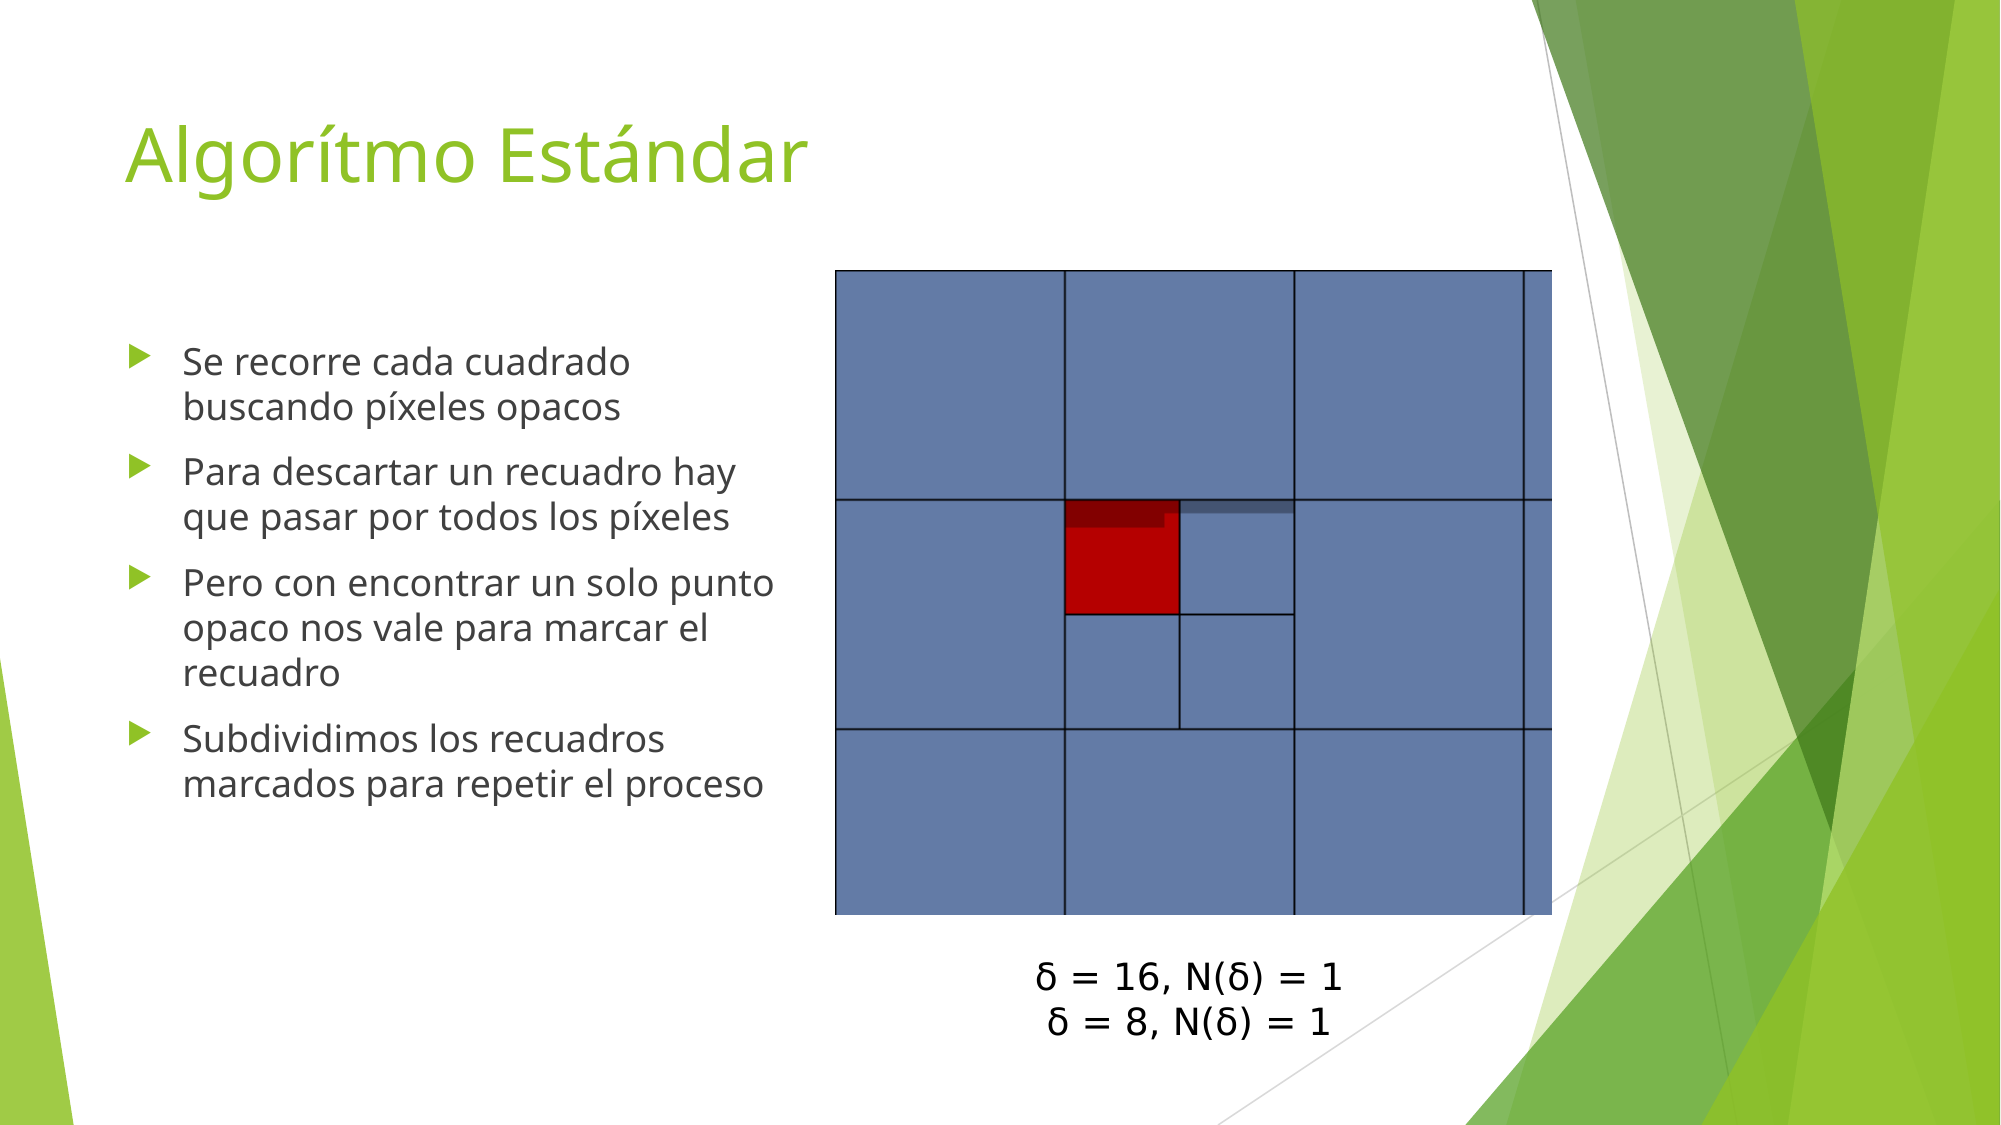

# Algorítmo Estándar
Se recorre cada cuadrado buscando píxeles opacos
Para descartar un recuadro hay que pasar por todos los píxeles
Pero con encontrar un solo punto opaco nos vale para marcar el recuadro
Subdividimos los recuadros marcados para repetir el proceso
δ = 16, N(δ) = 1
δ = 8, N(δ) = 1